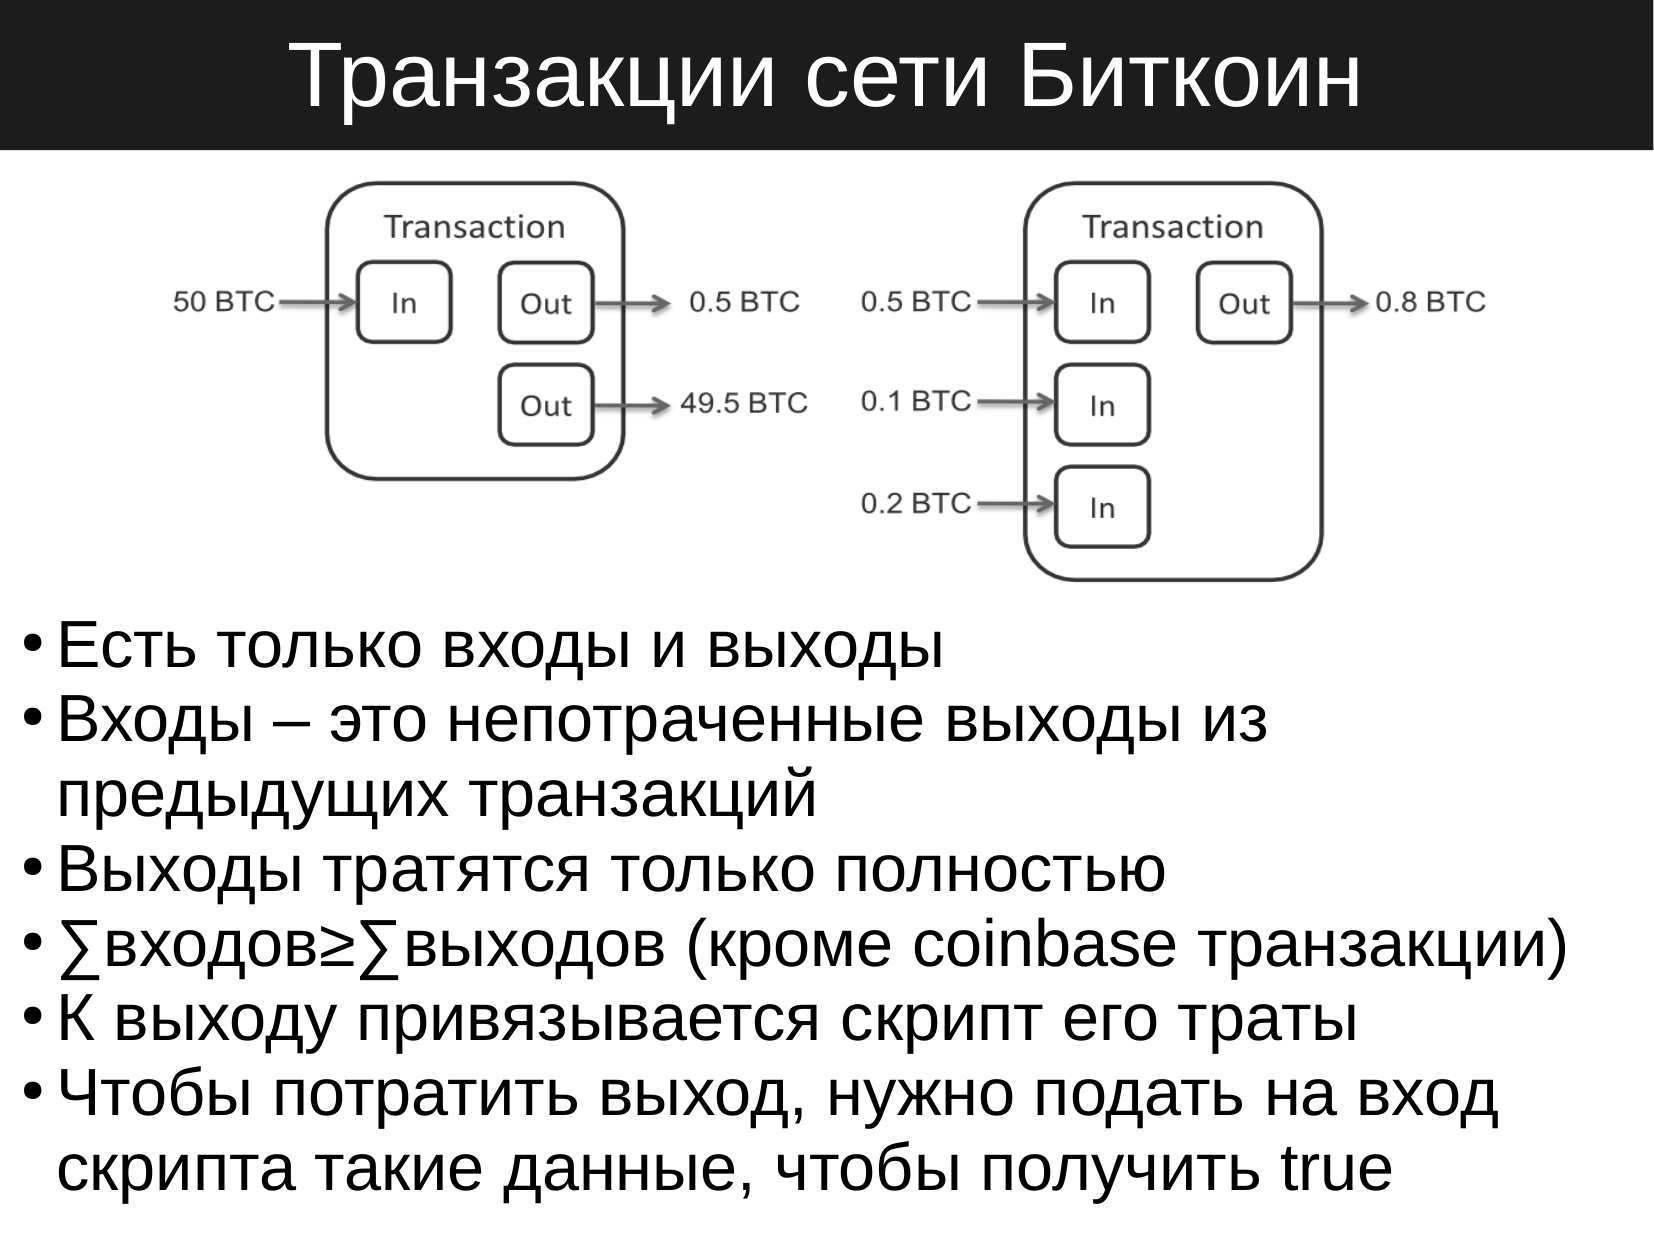

# Транзакции сети Биткоин
Есть только входы и выходы
Входы – это непотраченные выходы из предыдущих транзакций
Выходы тратятся только полностью
∑входов≥∑выходов (кроме coinbase транзакции)
К выходу привязывается скрипт его траты
Чтобы потратить выход, нужно подать на вход скрипта такие данные, чтобы получить true